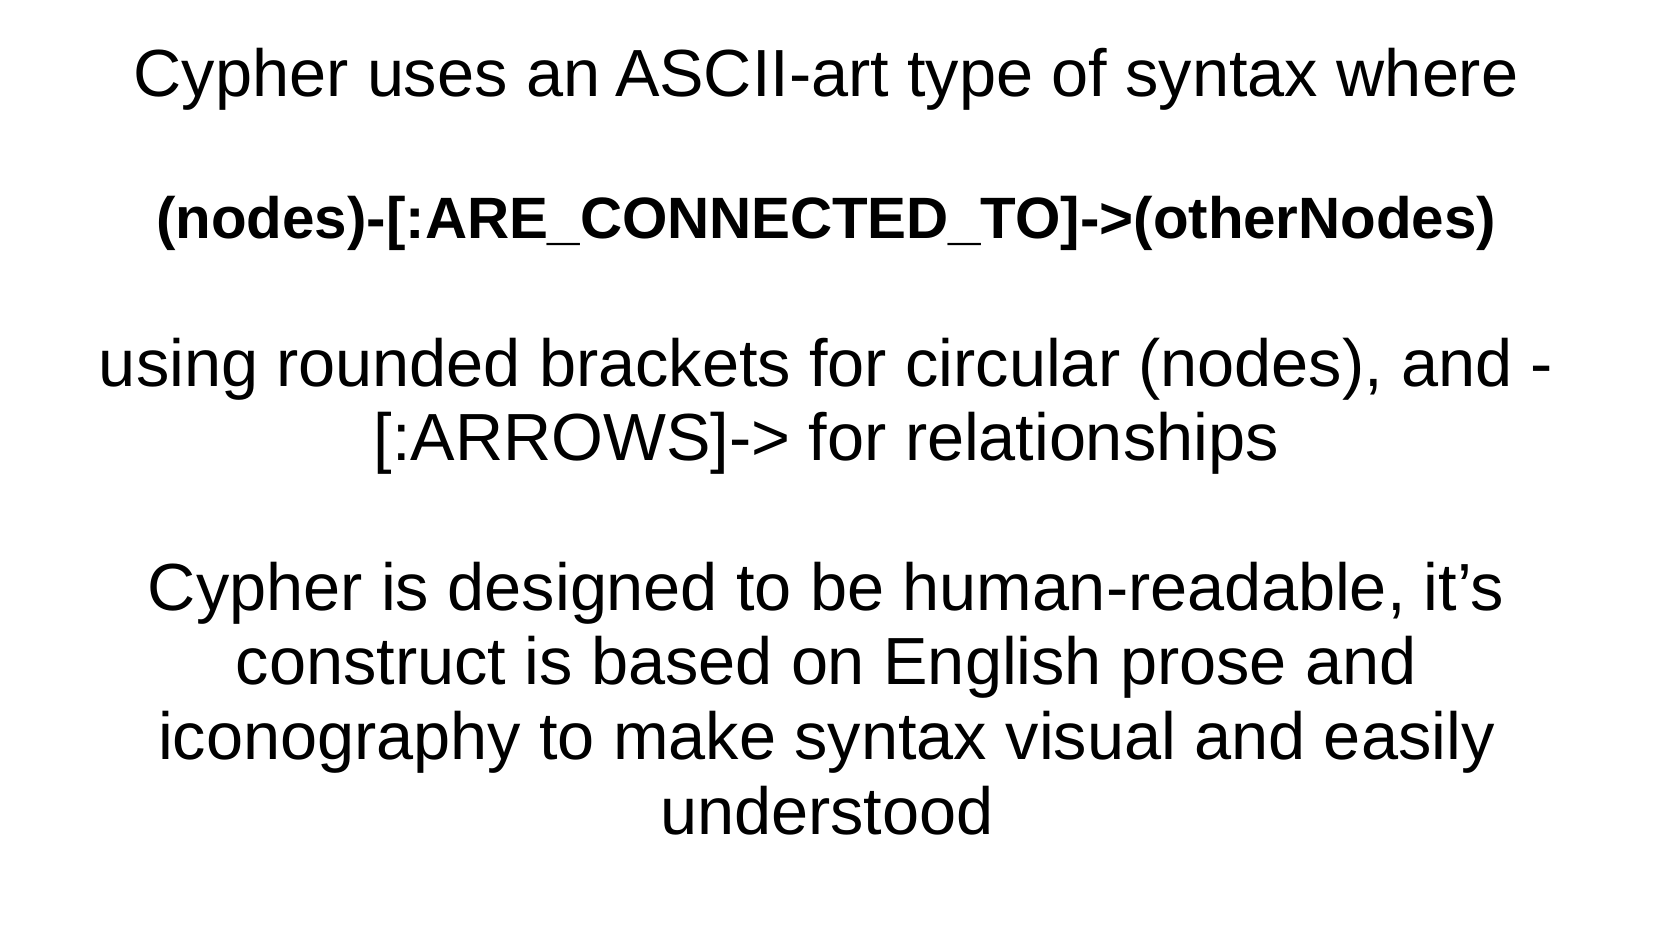

# Cypher uses an ASCII-art type of syntax where
(nodes)-[:ARE_CONNECTED_TO]->(otherNodes)
using rounded brackets for circular (nodes), and -[:ARROWS]-> for relationships
Cypher is designed to be human-readable, it’s construct is based on English prose and iconography to make syntax visual and easily understood